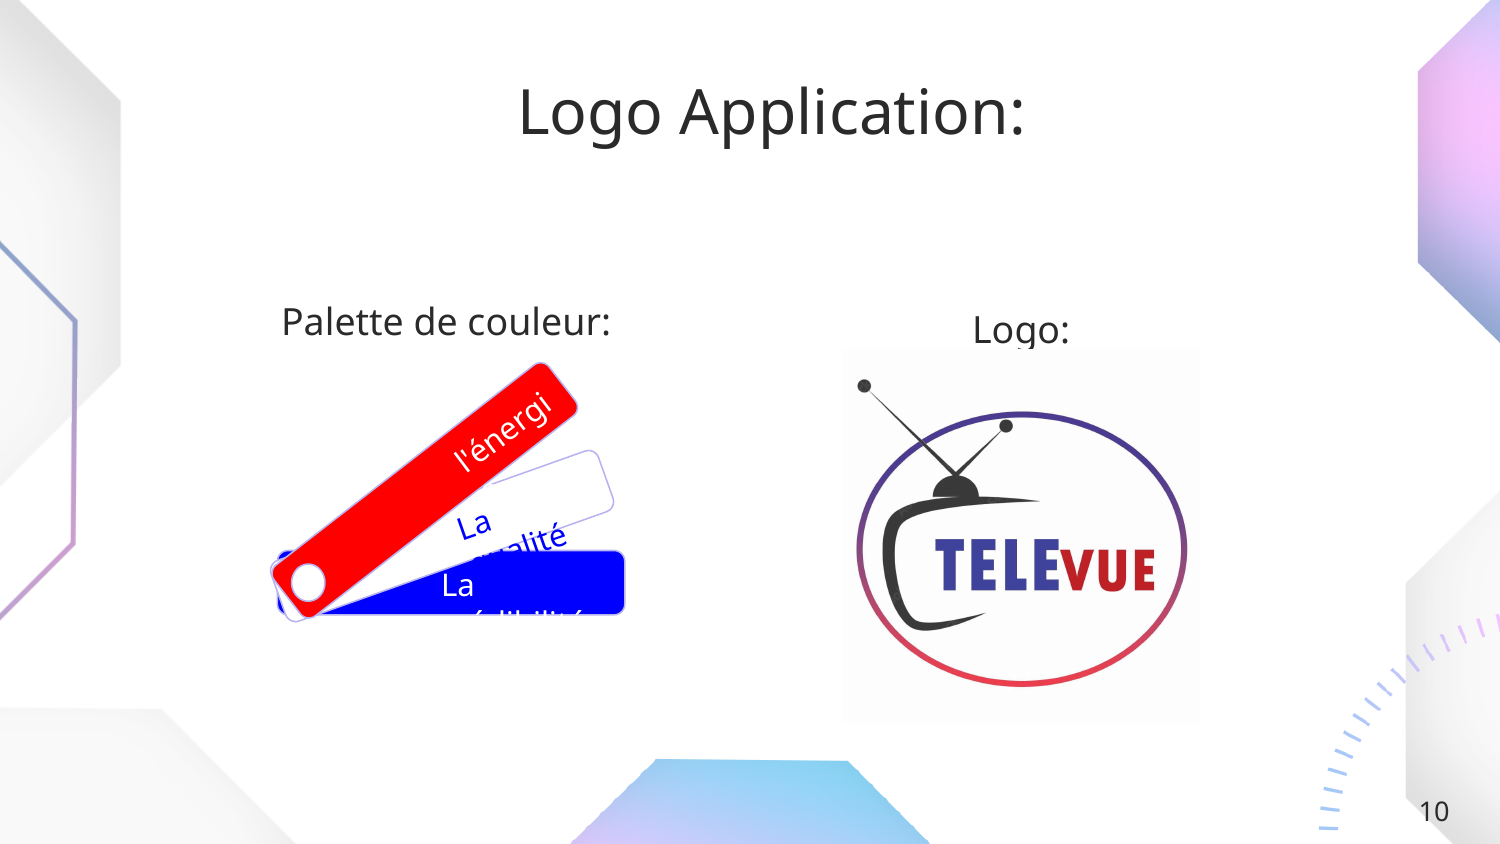

# Logo Application:
Palette de couleur:
Logo:
l'énergie
La qualité
La crédibilité